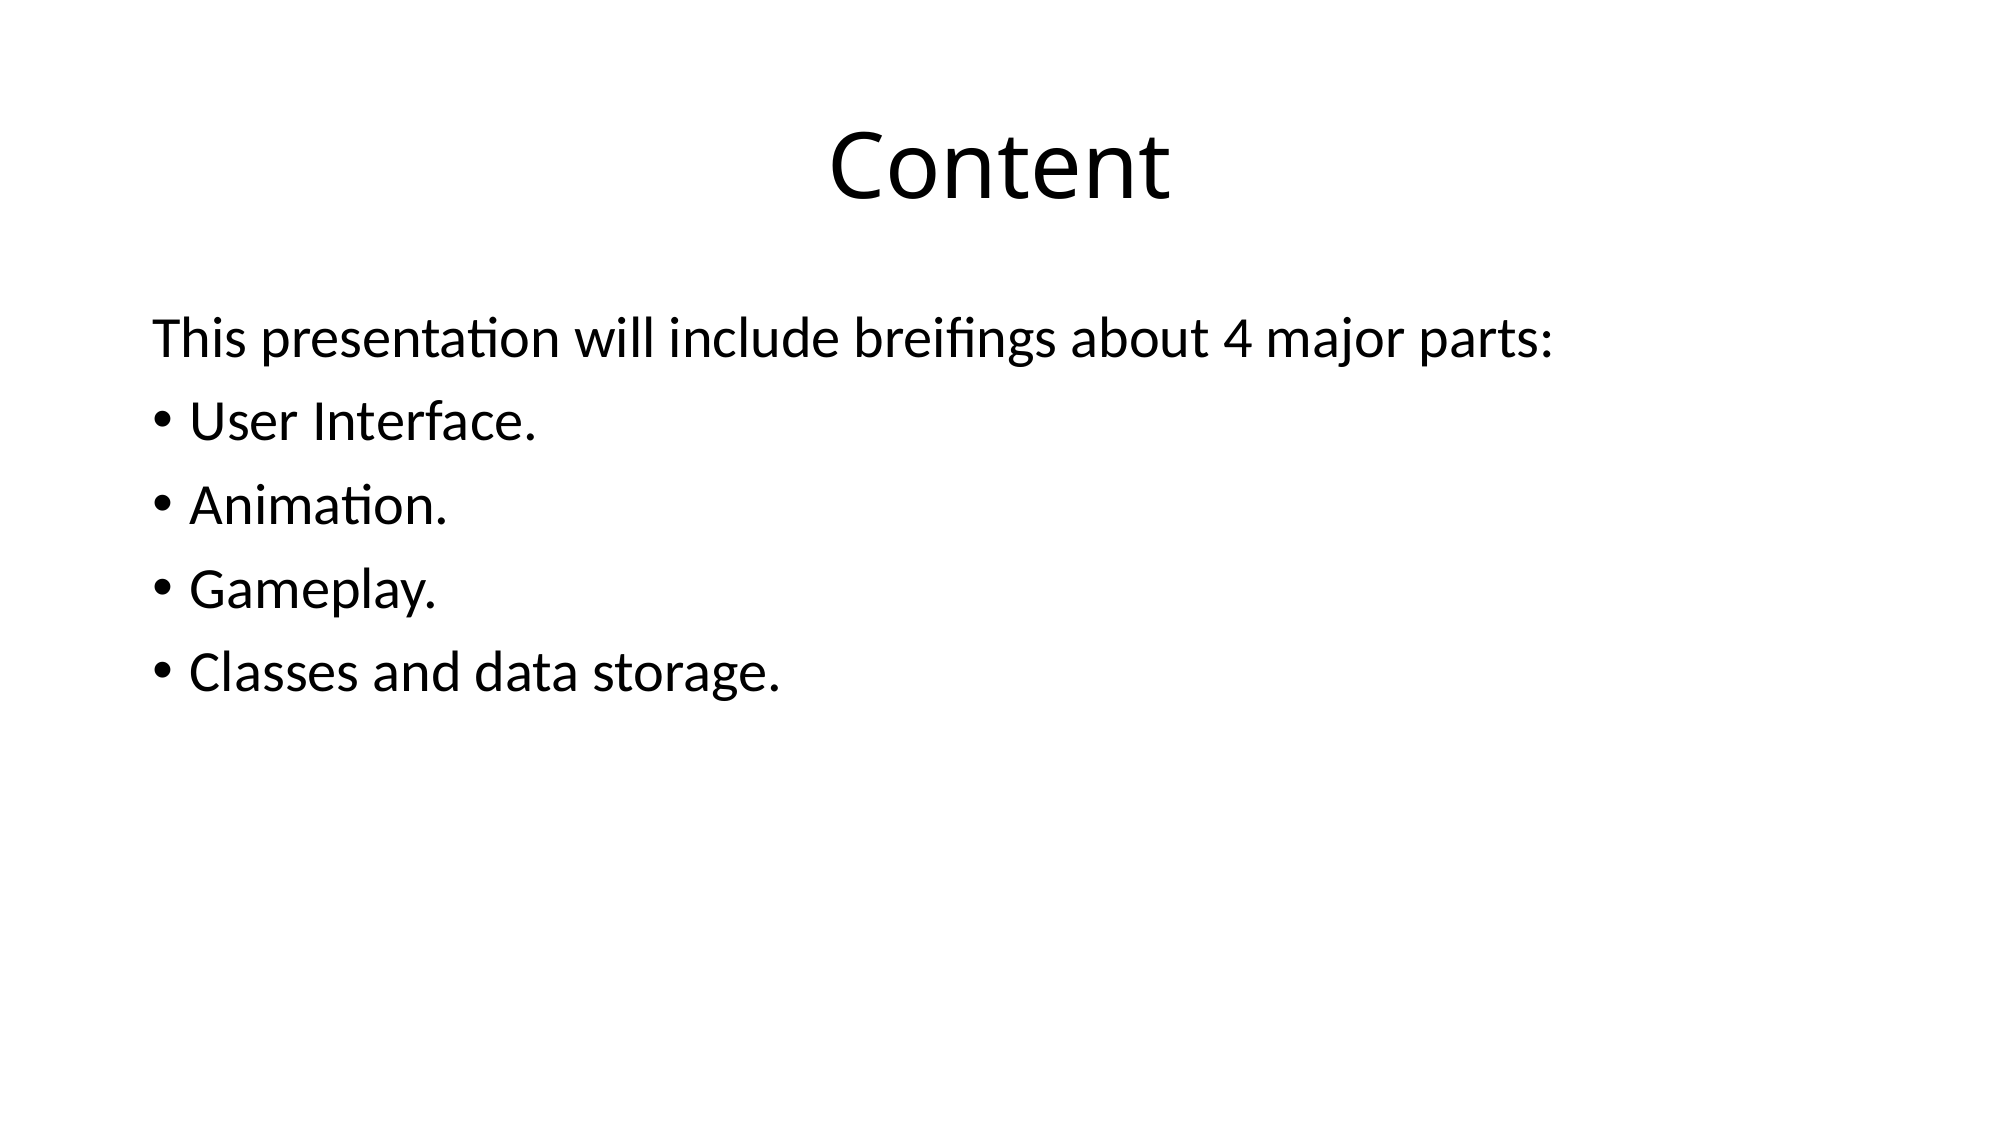

# Content
This presentation will include breifings about 4 major parts:
User Interface.
Animation.
Gameplay.
Classes and data storage.